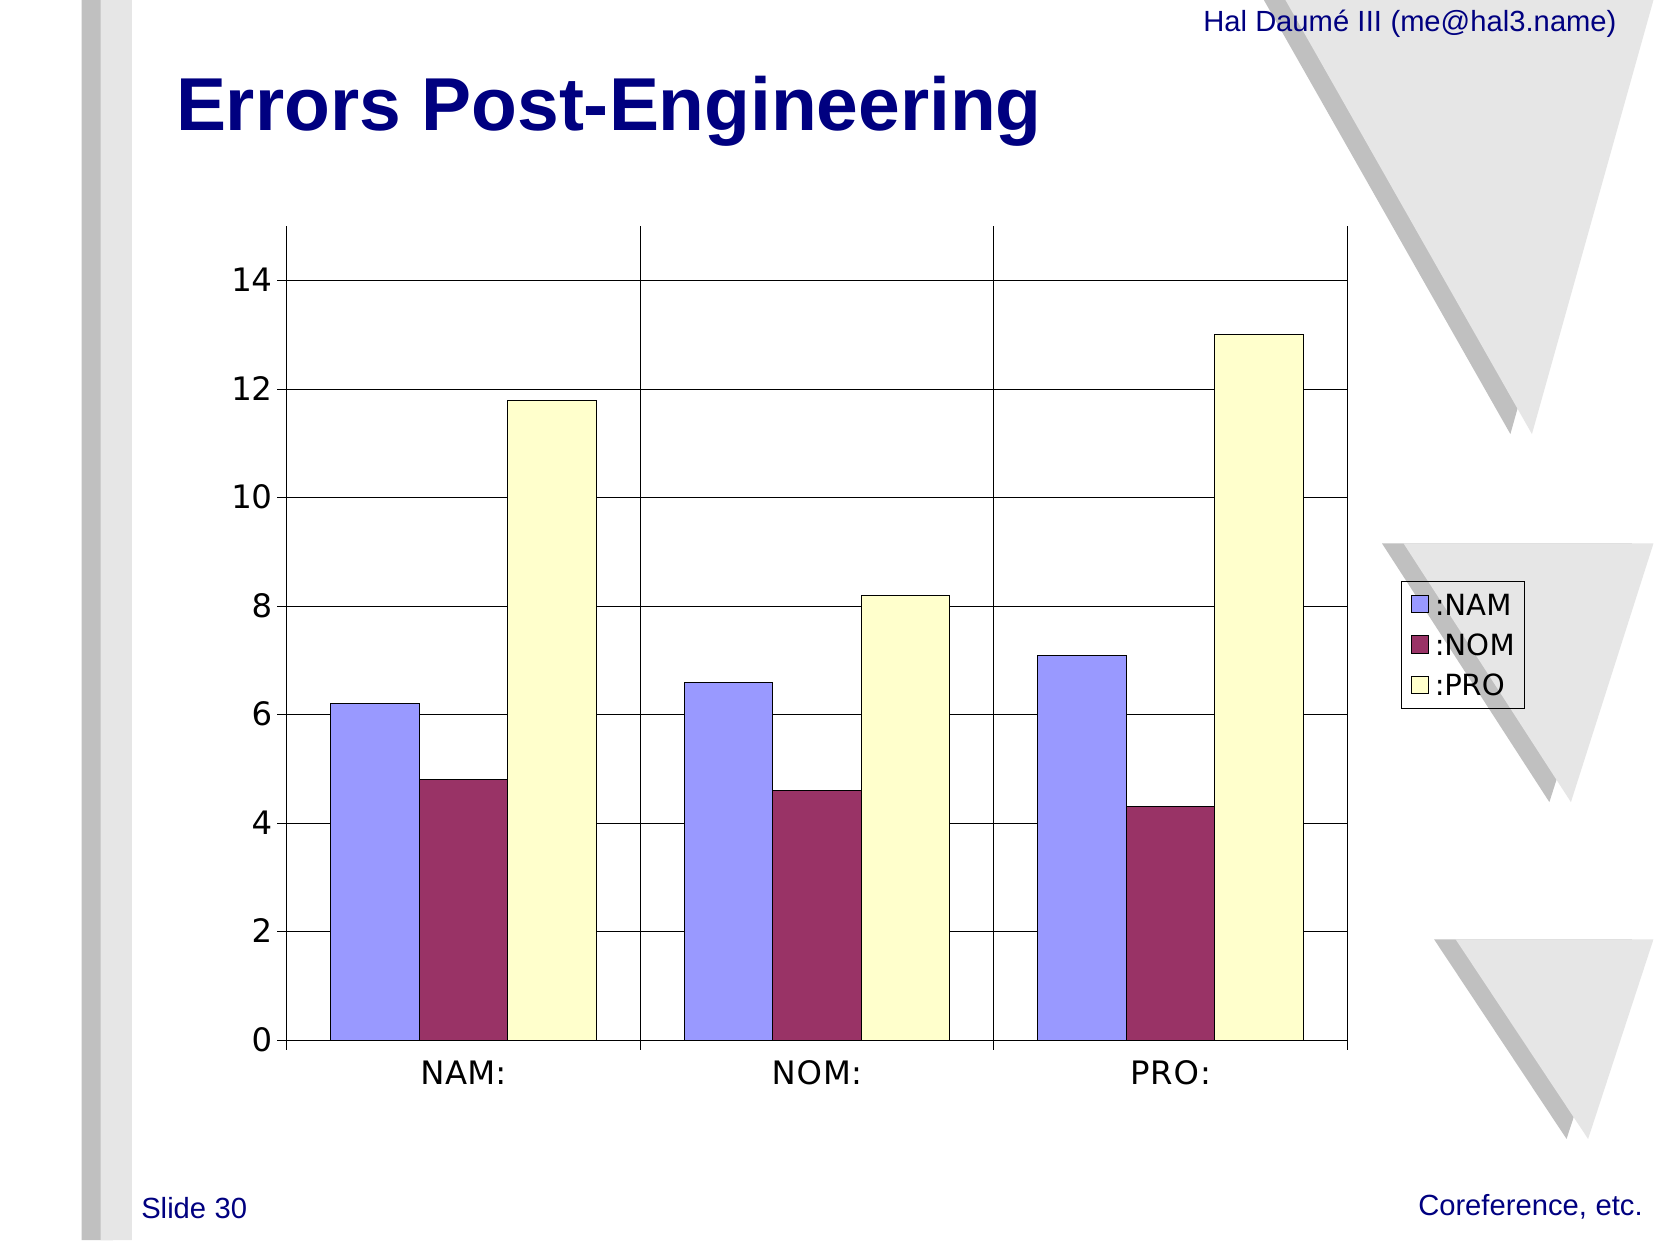

# Errors Post-Engineering
### Chart
| Category | :NAM | :NOM | :PRO |
|---|---|---|---|
| NAM: | 6.2 | 4.8 | 11.8 |
| NOM: | 6.6 | 4.6 | 8.2 |
| PRO: | 7.1 | 4.3 | 13.0 |